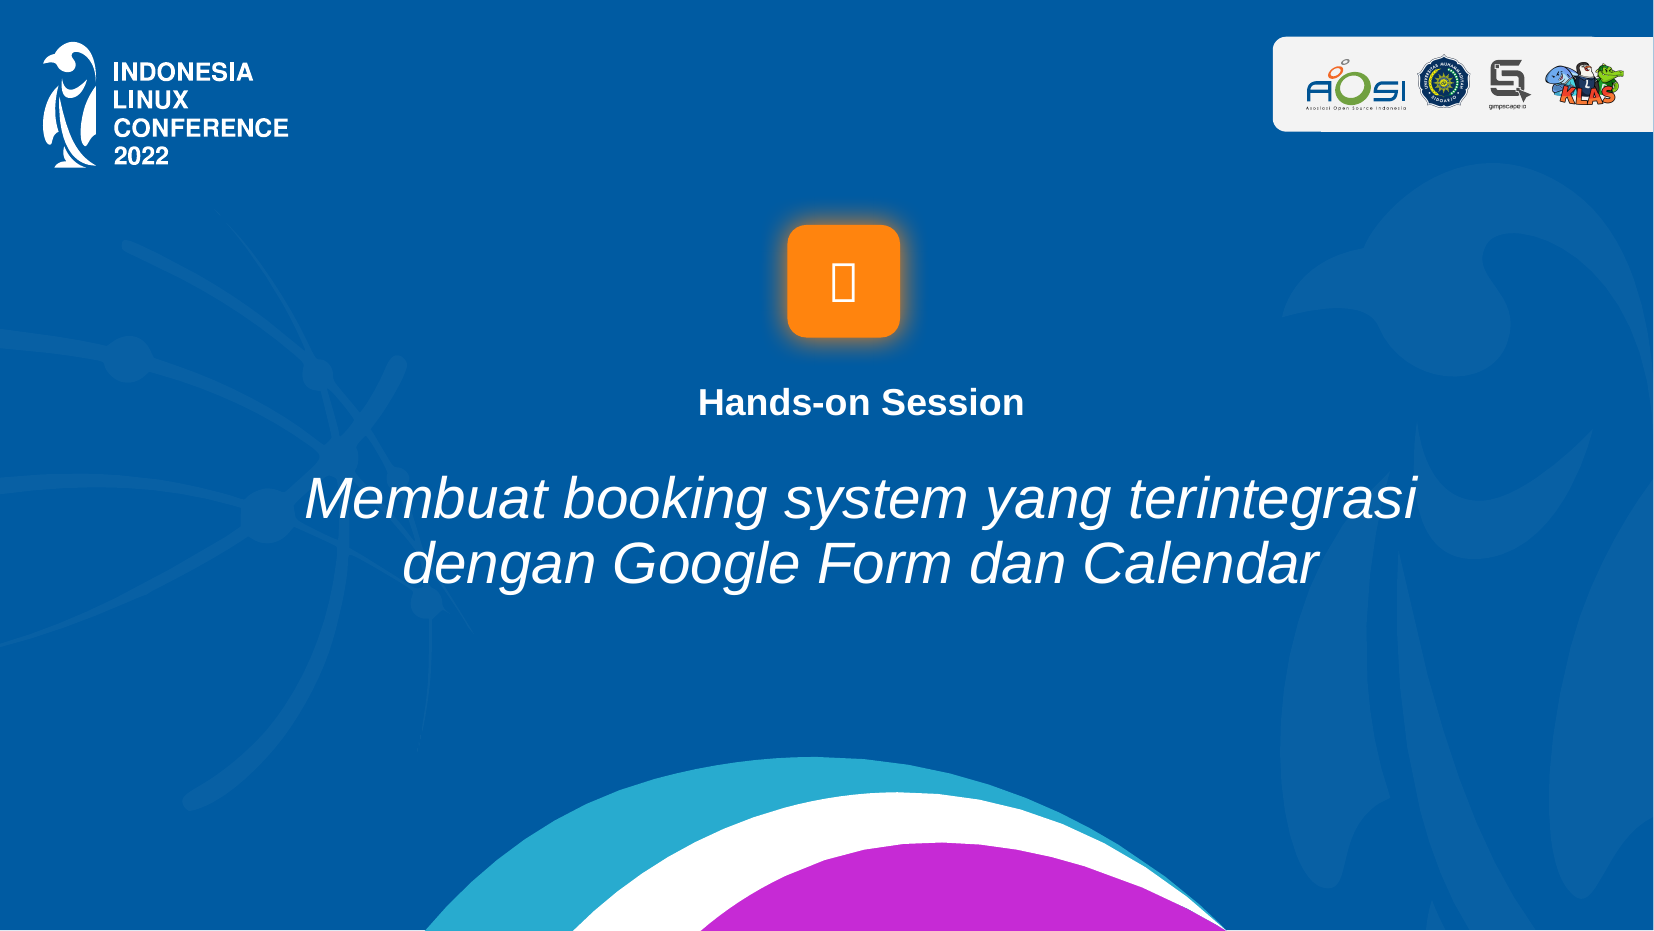


Hands-on Session
Membuat booking system yang terintegrasi dengan Google Form dan Calendar